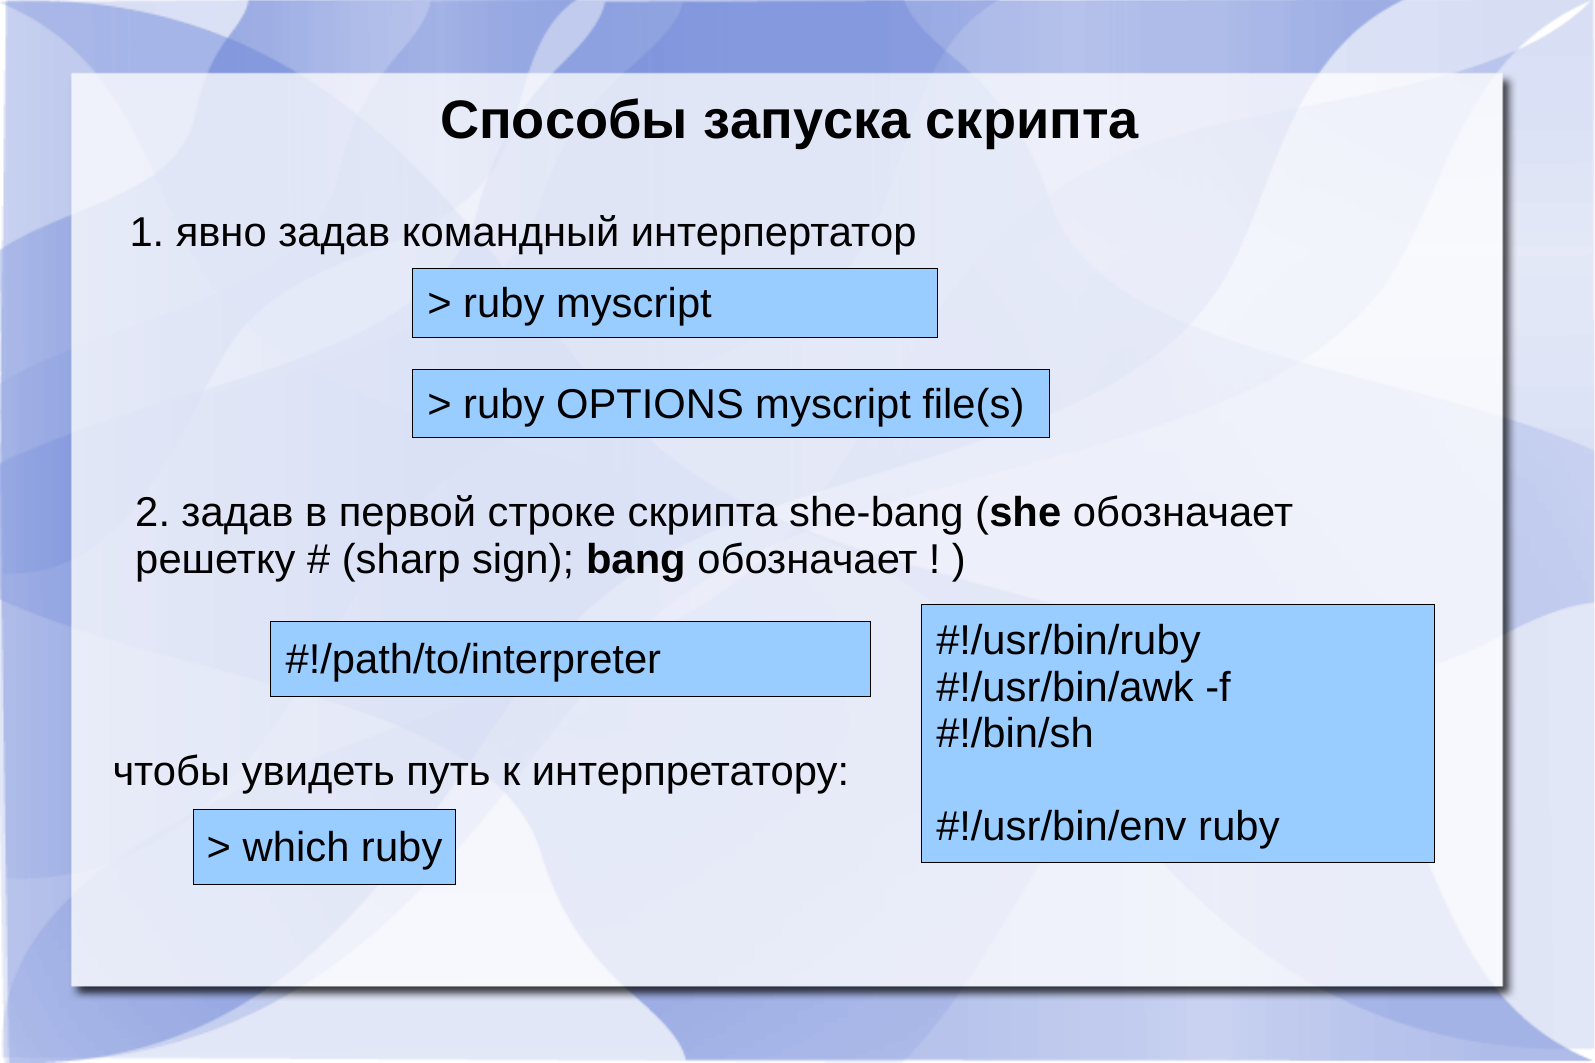

# Способы запуска скрипта
1. явно задав командный интерпертатор
> ruby myscript
> ruby OPTIONS myscript file(s)
2. задав в первой строке скрипта she-bang (she обозначает решетку # (sharp sign); bang обозначает ! )
#!/usr/bin/ruby
#!/usr/bin/awk -f
#!/bin/sh
#!/usr/bin/env ruby
#!/path/to/interpreter
чтобы увидеть путь к интерпретатору:
> which ruby